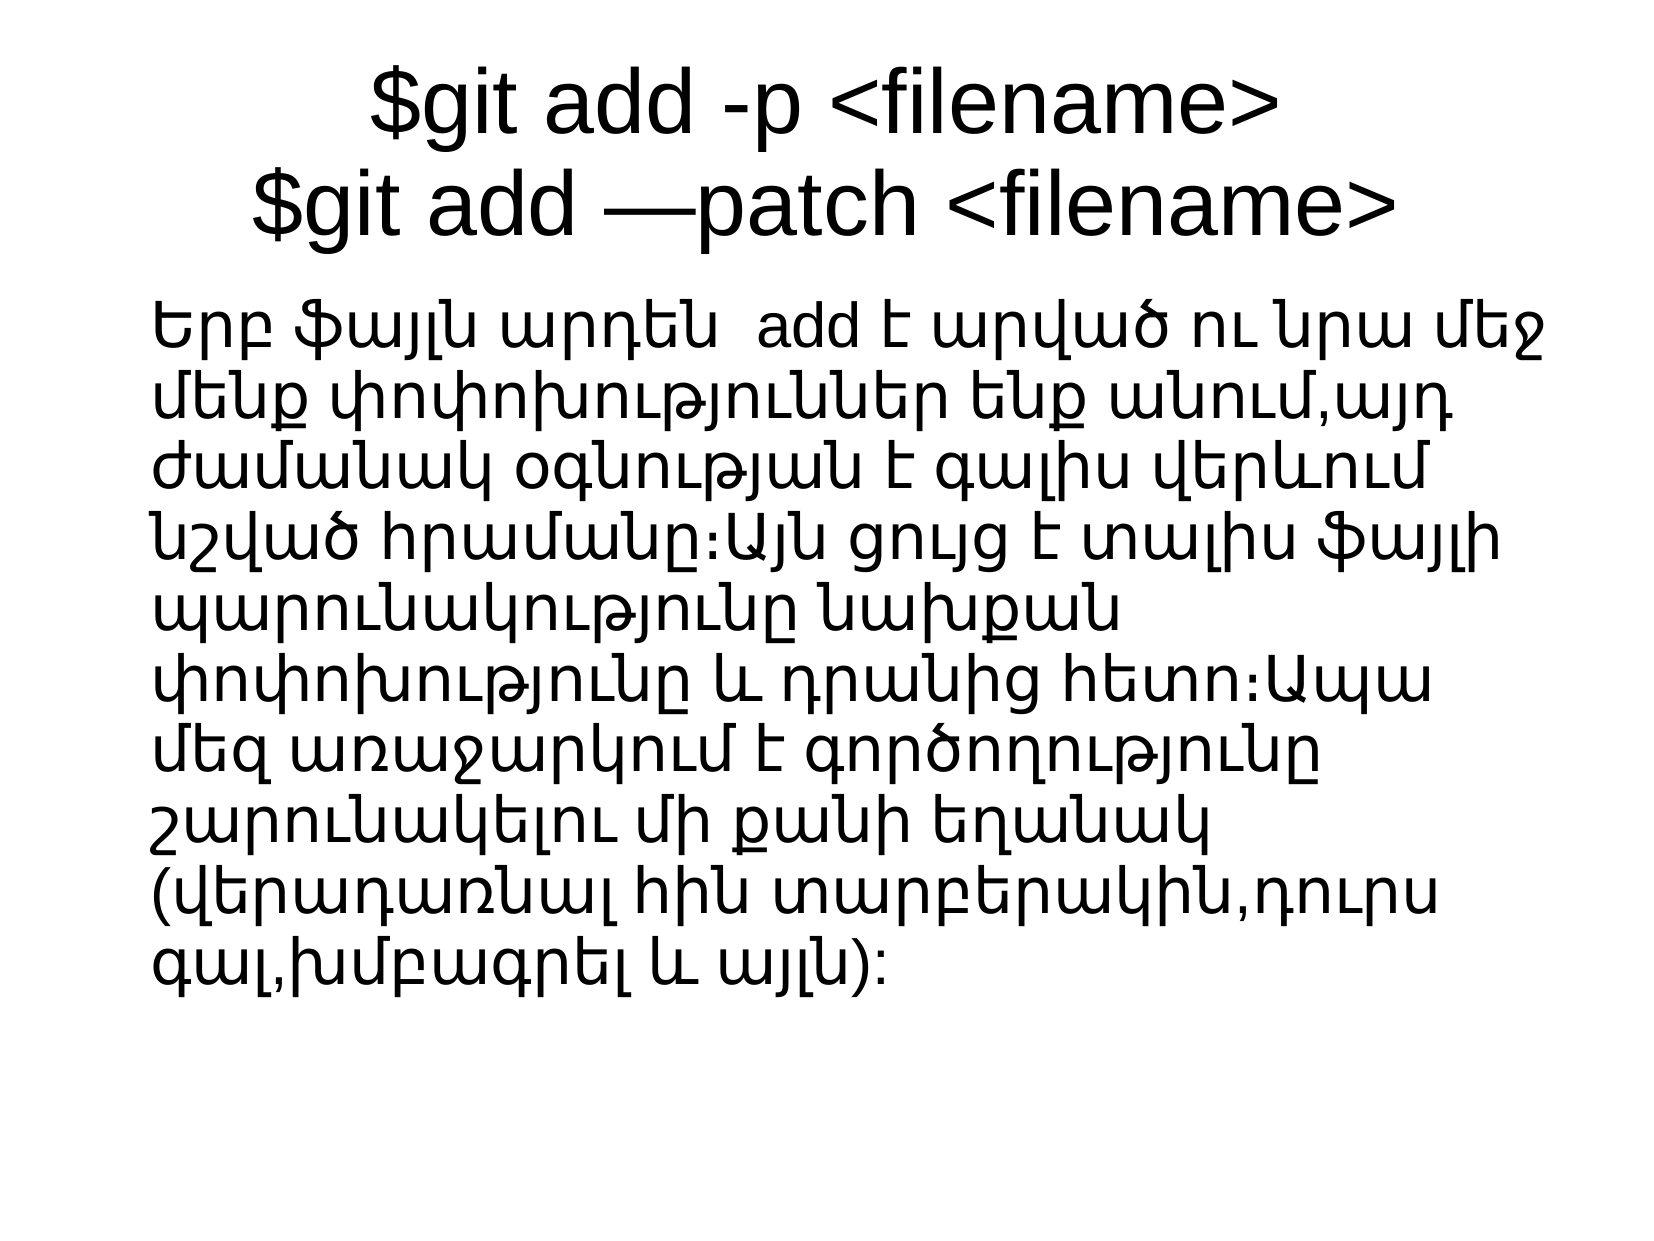

# $git add -p <filename> $git add —patch <filename>
Երբ ֆայլն արդեն add է արված ու նրա մեջ մենք փոփոխություններ ենք անում,այդ ժամանակ օգնության է գալիս վերևում նշված հրամանը։Այն ցույց է տալիս ֆայլի պարունակությունը նախքան փոփոխությունը և դրանից հետո։Ապա մեզ առաջարկում է գործողությունը շարունակելու մի քանի եղանակ (վերադառնալ հին տարբերակին,դուրս գալ,խմբագրել և այլն):